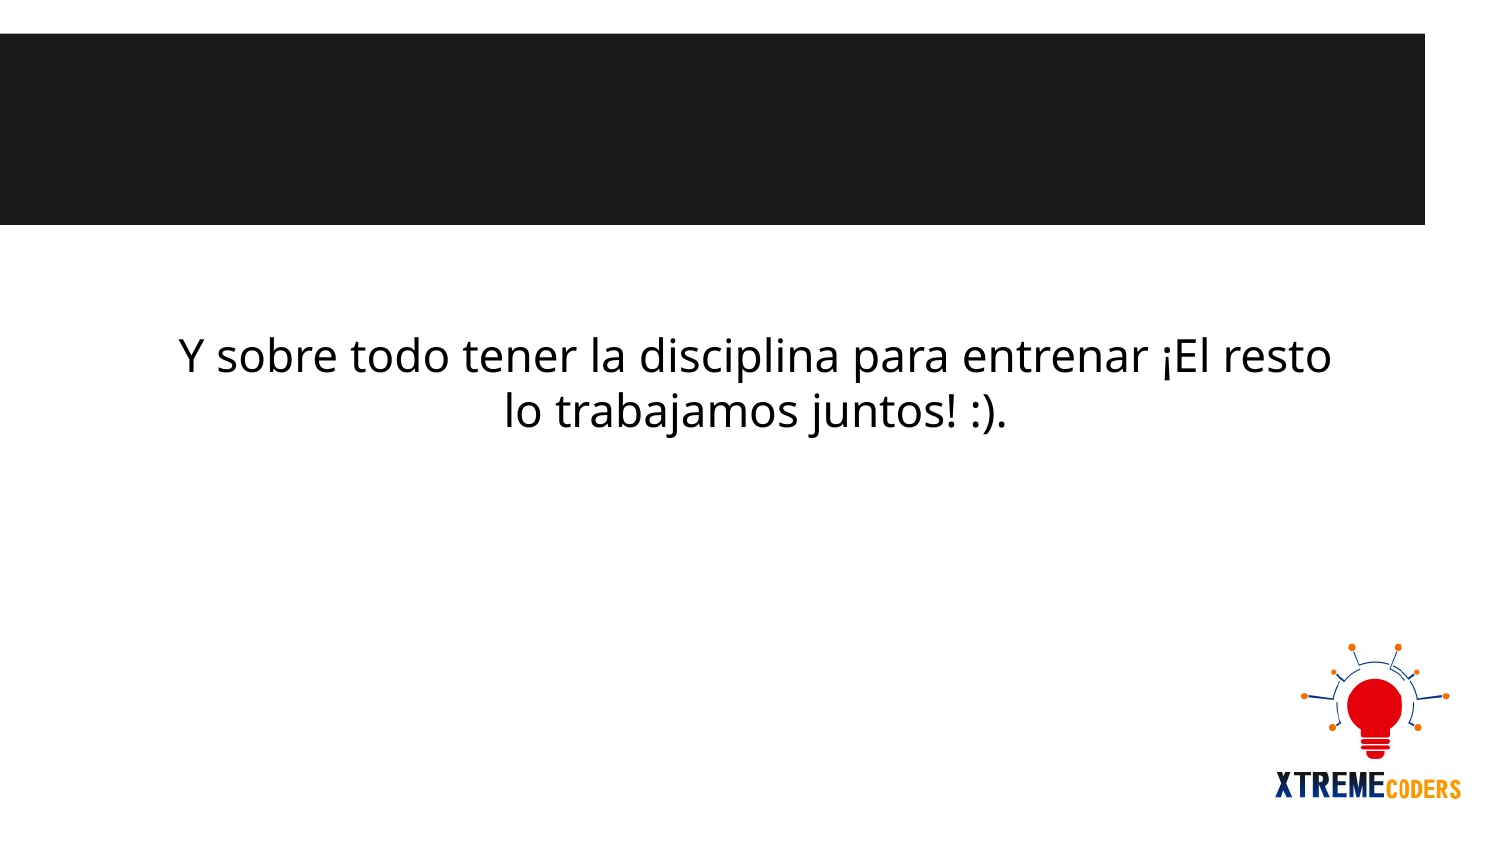

Y sobre todo tener la disciplina para entrenar ¡El resto lo trabajamos juntos! :).